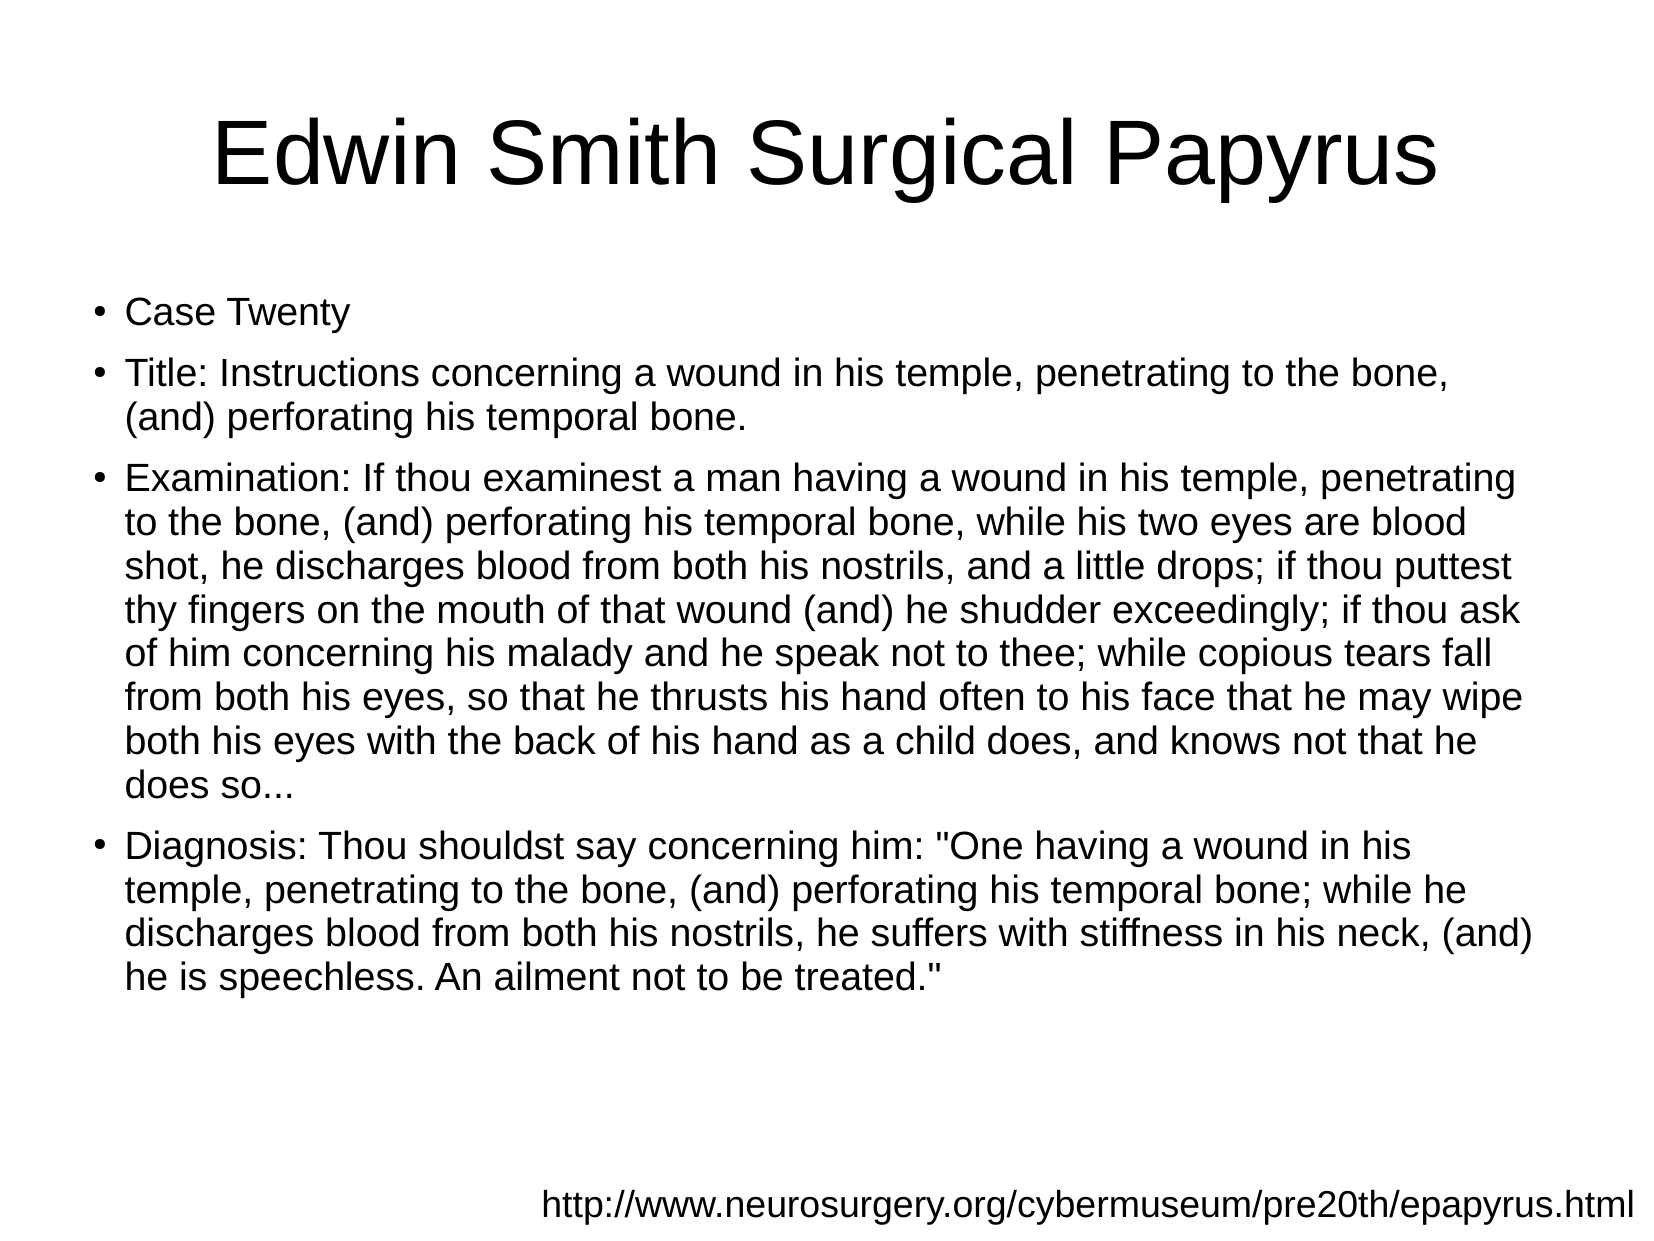

# Edwin Smith Surgical Papyrus
Case Twenty
Title: Instructions concerning a wound in his temple, penetrating to the bone, (and) perforating his temporal bone.
Examination: If thou examinest a man having a wound in his temple, penetrating to the bone, (and) perforating his temporal bone, while his two eyes are blood shot, he discharges blood from both his nostrils, and a little drops; if thou puttest thy fingers on the mouth of that wound (and) he shudder exceedingly; if thou ask of him concerning his malady and he speak not to thee; while copious tears fall from both his eyes, so that he thrusts his hand often to his face that he may wipe both his eyes with the back of his hand as a child does, and knows not that he does so...
Diagnosis: Thou shouldst say concerning him: "One having a wound in his temple, penetrating to the bone, (and) perforating his temporal bone; while he discharges blood from both his nostrils, he suffers with stiffness in his neck, (and) he is speechless. An ailment not to be treated."
http://www.neurosurgery.org/cybermuseum/pre20th/epapyrus.html